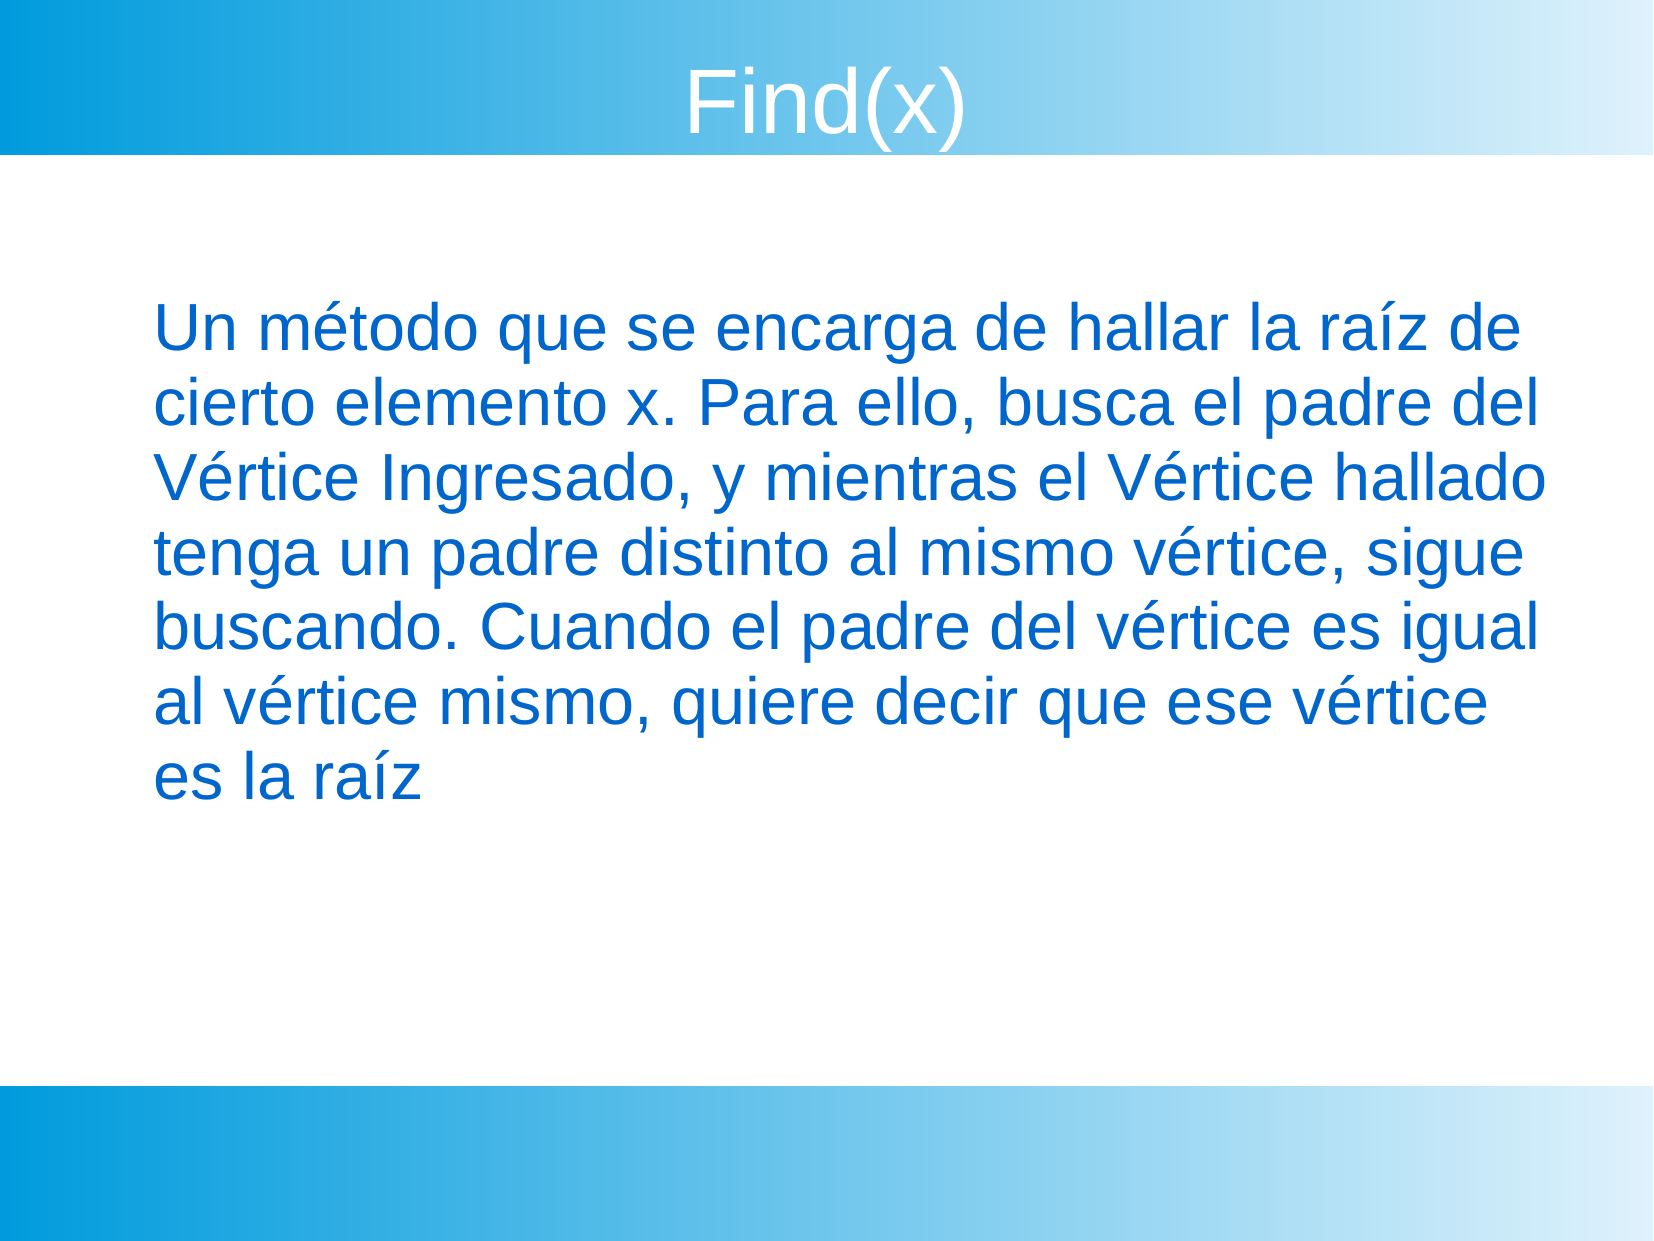

# Find(x)
Un método que se encarga de hallar la raíz de cierto elemento x. Para ello, busca el padre del Vértice Ingresado, y mientras el Vértice hallado tenga un padre distinto al mismo vértice, sigue buscando. Cuando el padre del vértice es igual al vértice mismo, quiere decir que ese vértice es la raíz